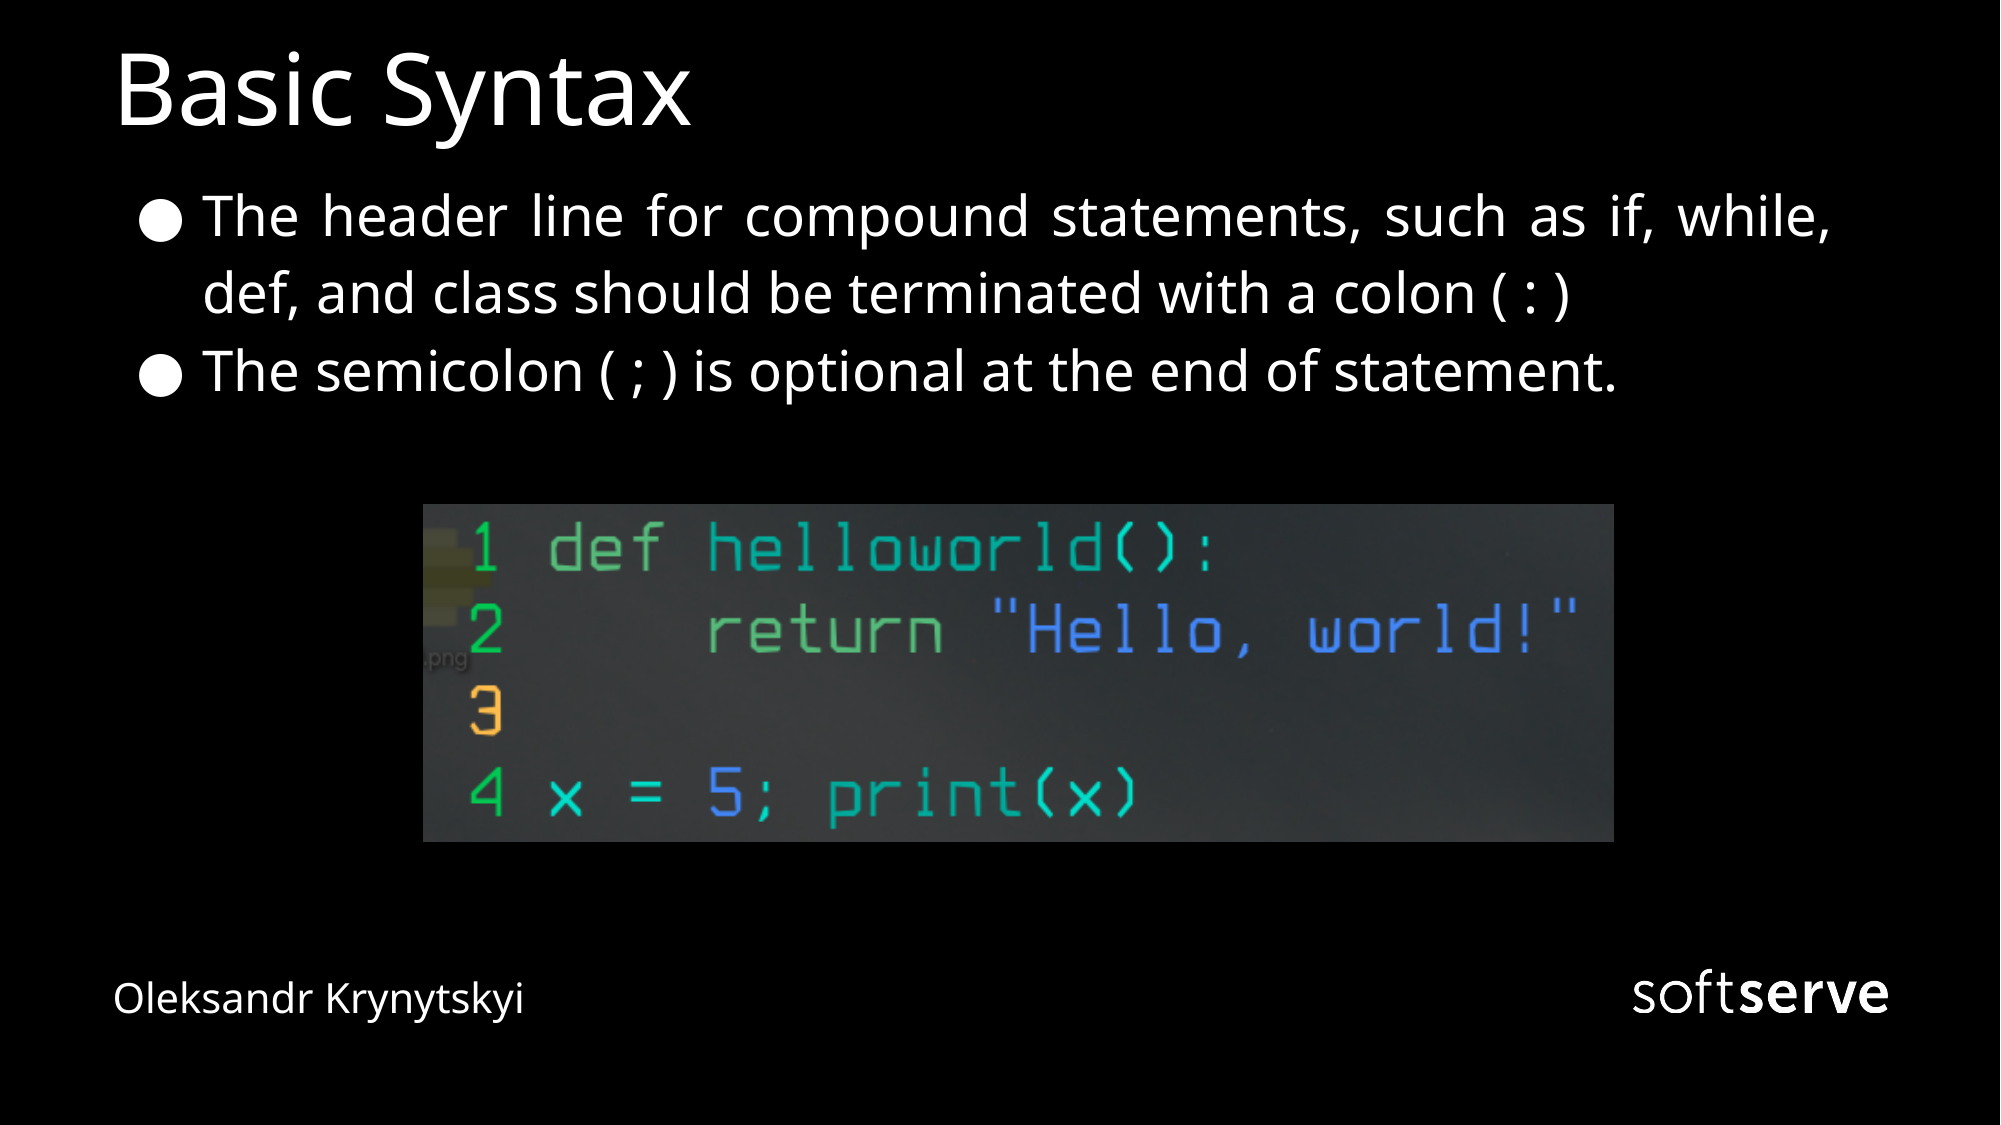

# Basic Syntax
The header line for compound statements, such as if, while, def, and class should be terminated with a colon ( : )
The semicolon ( ; ) is optional at the end of statement.
Oleksandr Krynytskyi